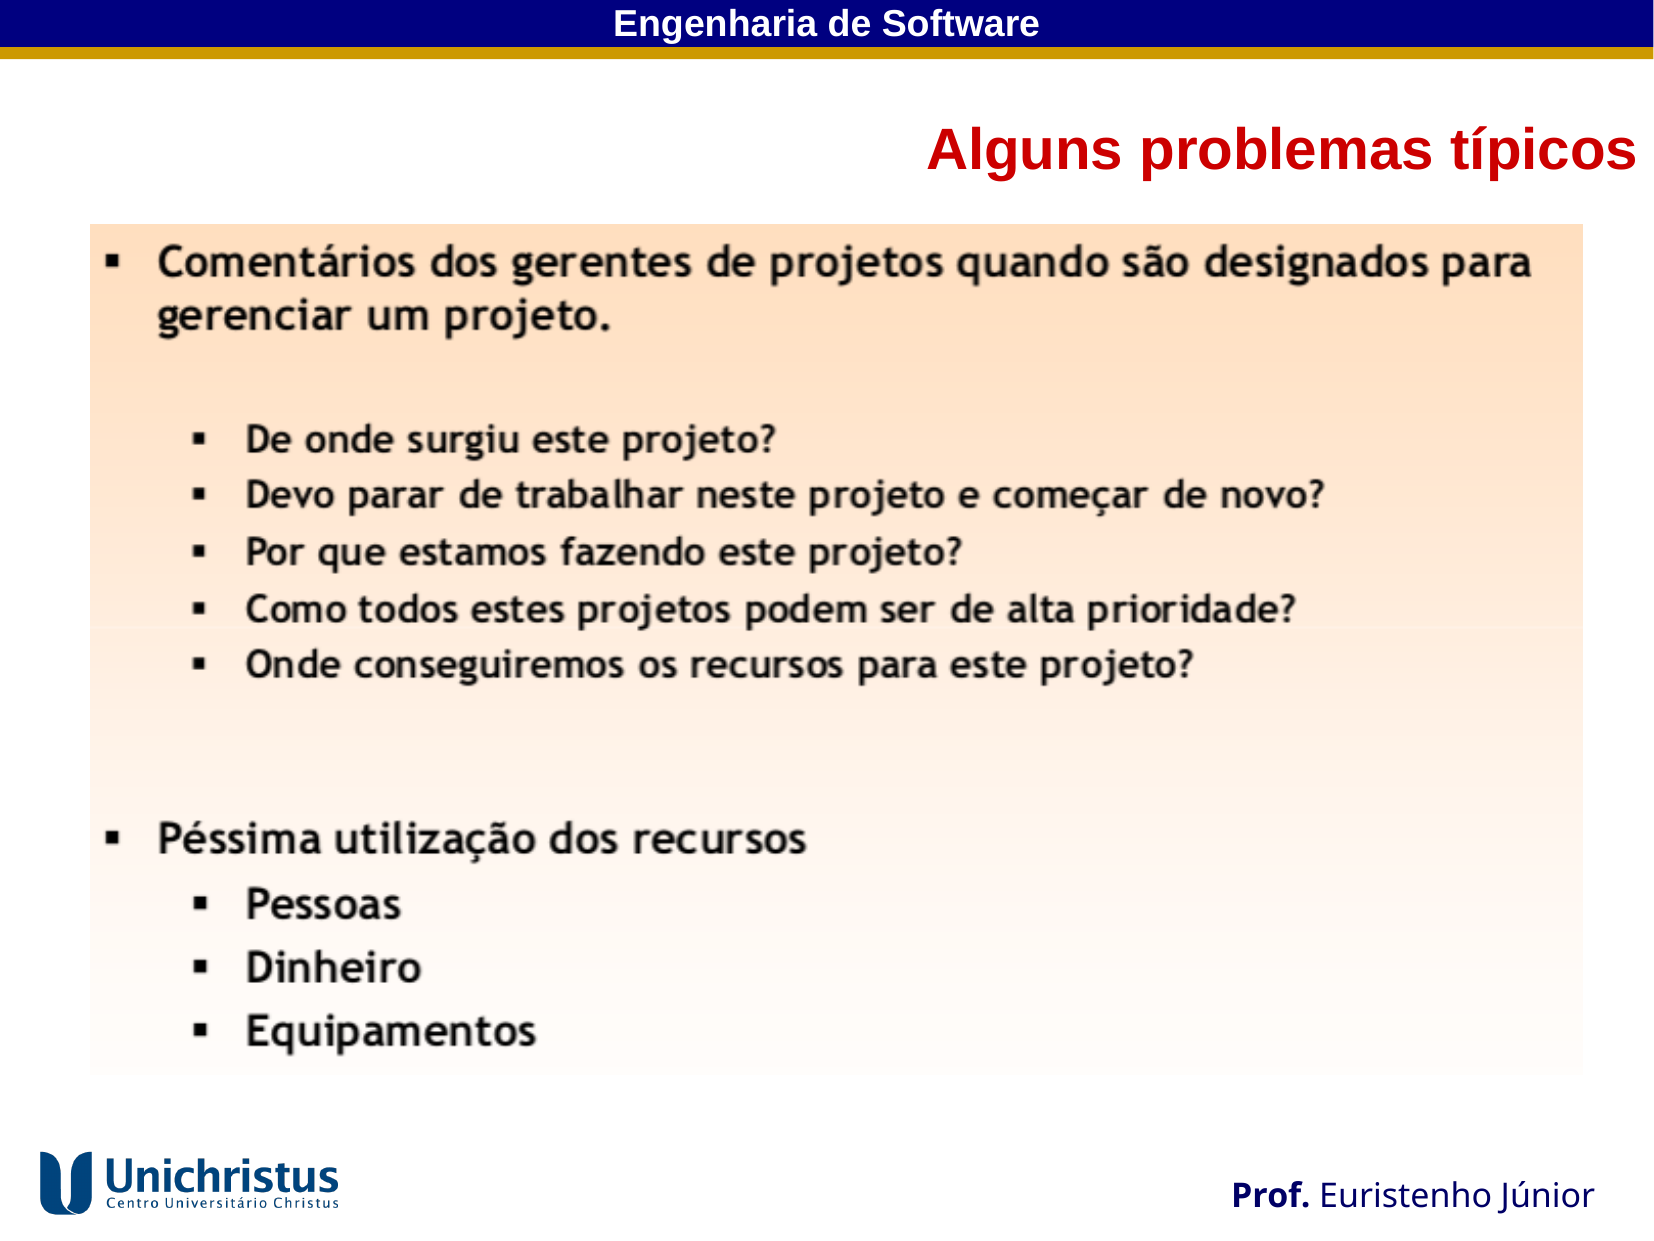

Engenharia de Software
Alguns problemas típicos
Prof. Euristenho Júnior